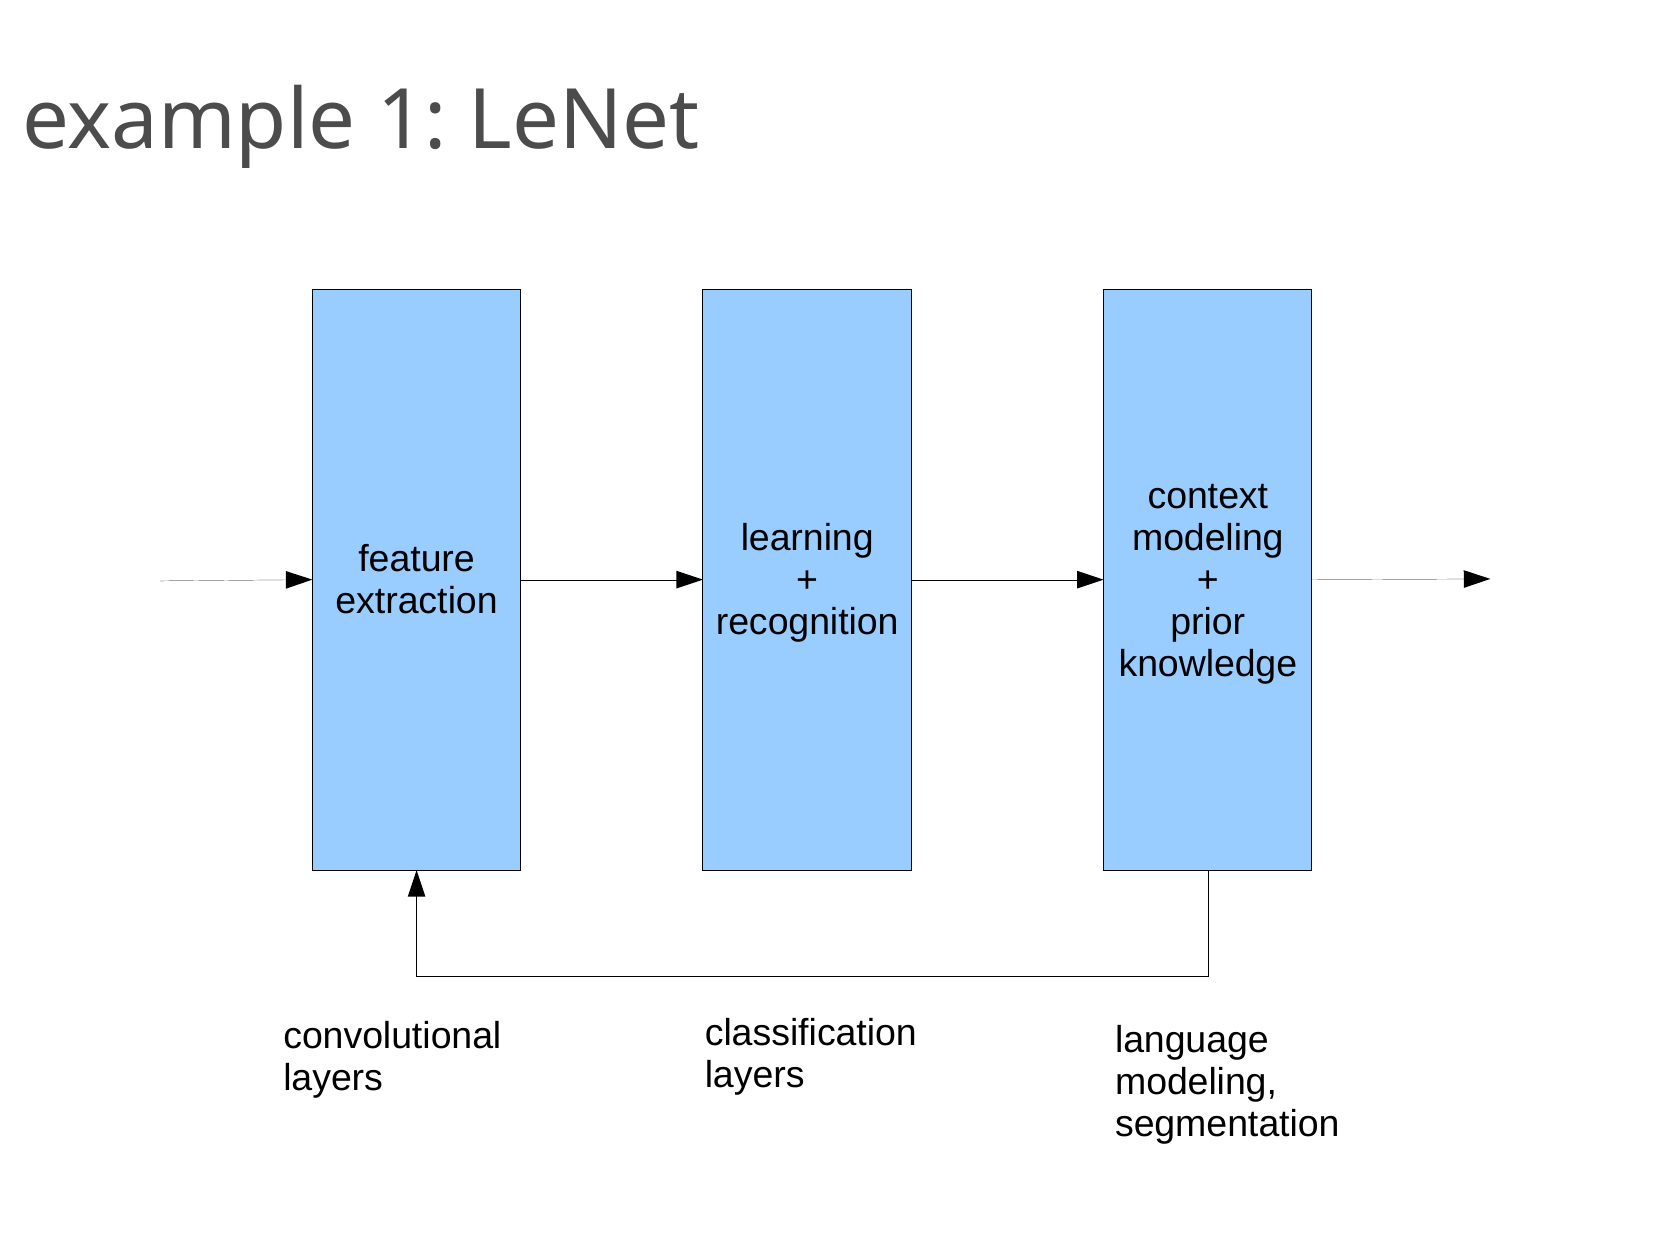

# example 1: LeNet
feature
extraction
learning
+
recognition
context
modeling
+
prior
knowledge
classification
layers
convolutional
layers
language
modeling,
segmentation